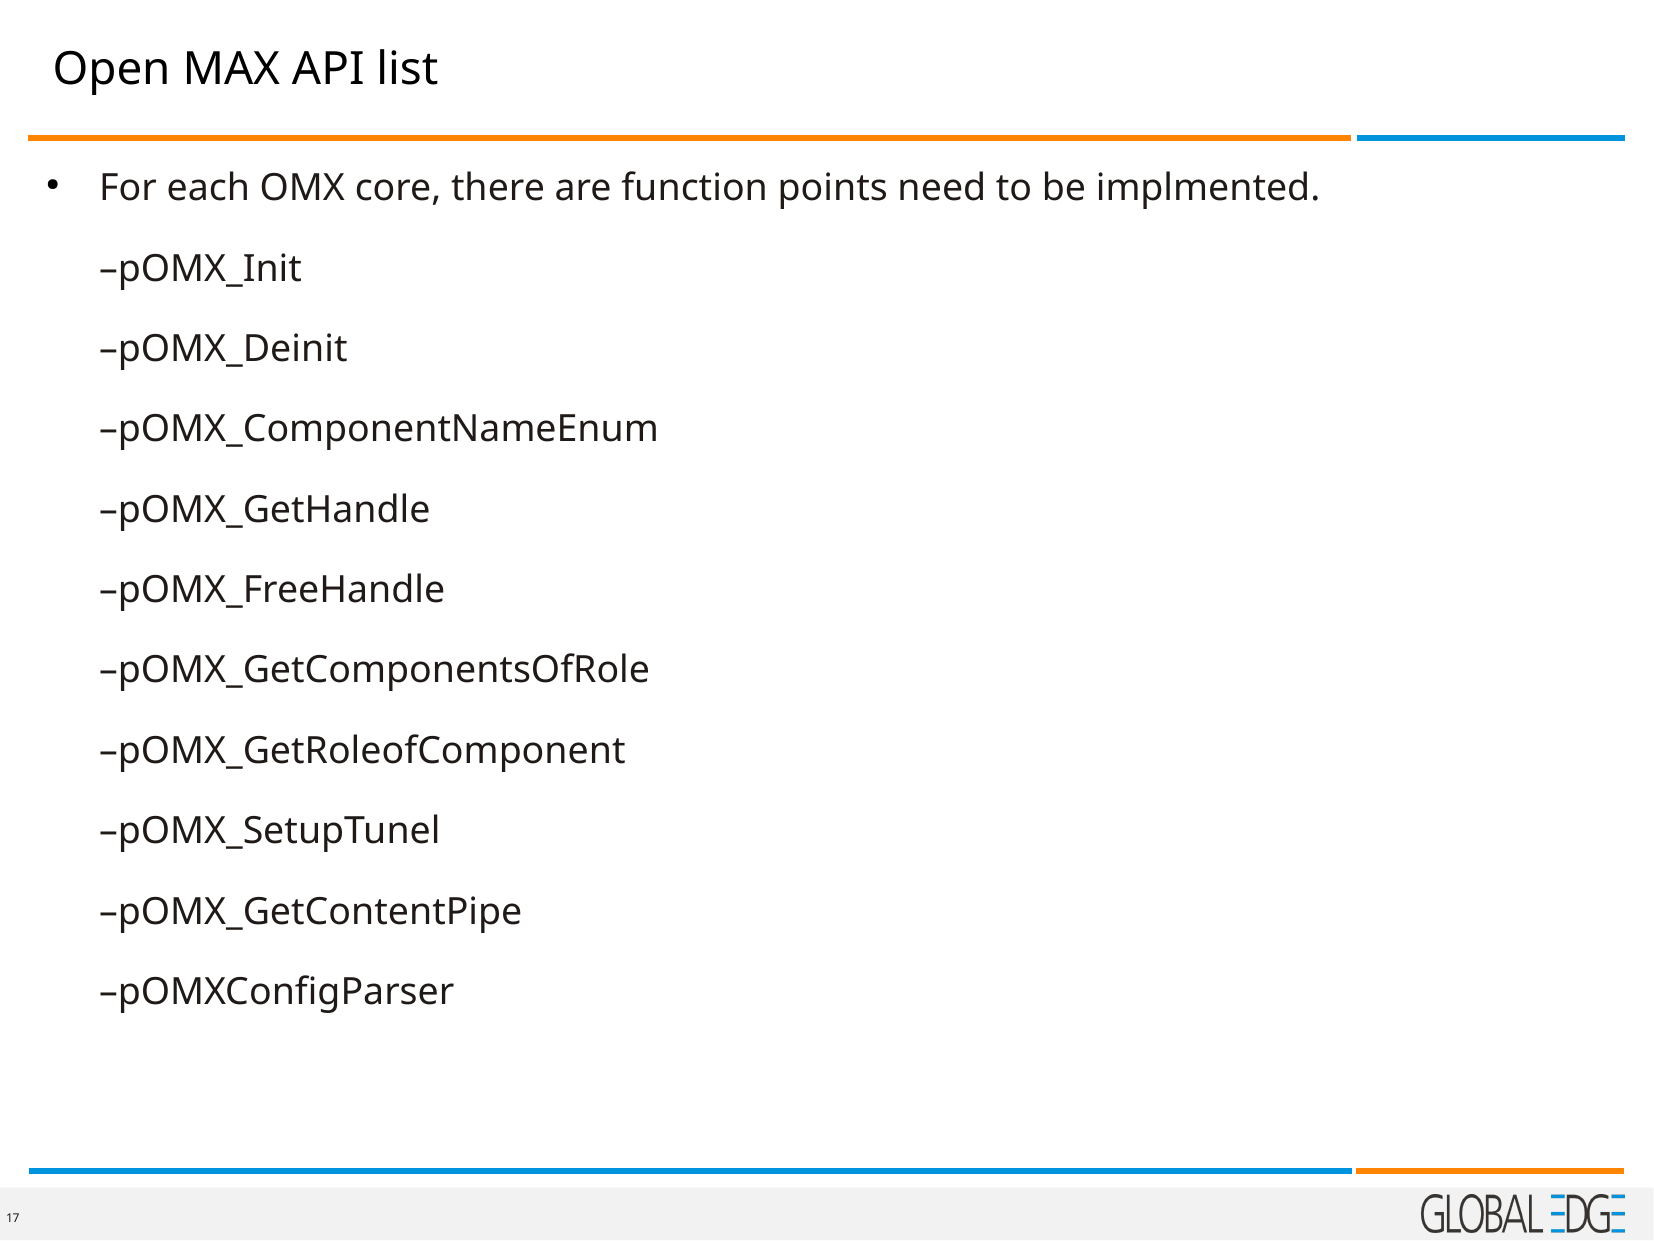

# Open MAX API list
For each OMX core, there are function points need to be implmented.
–pOMX_Init
–pOMX_Deinit
–pOMX_ComponentNameEnum
–pOMX_GetHandle
–pOMX_FreeHandle
–pOMX_GetComponentsOfRole
–pOMX_GetRoleofComponent
–pOMX_SetupTunel
–pOMX_GetContentPipe
–pOMXConfigParser